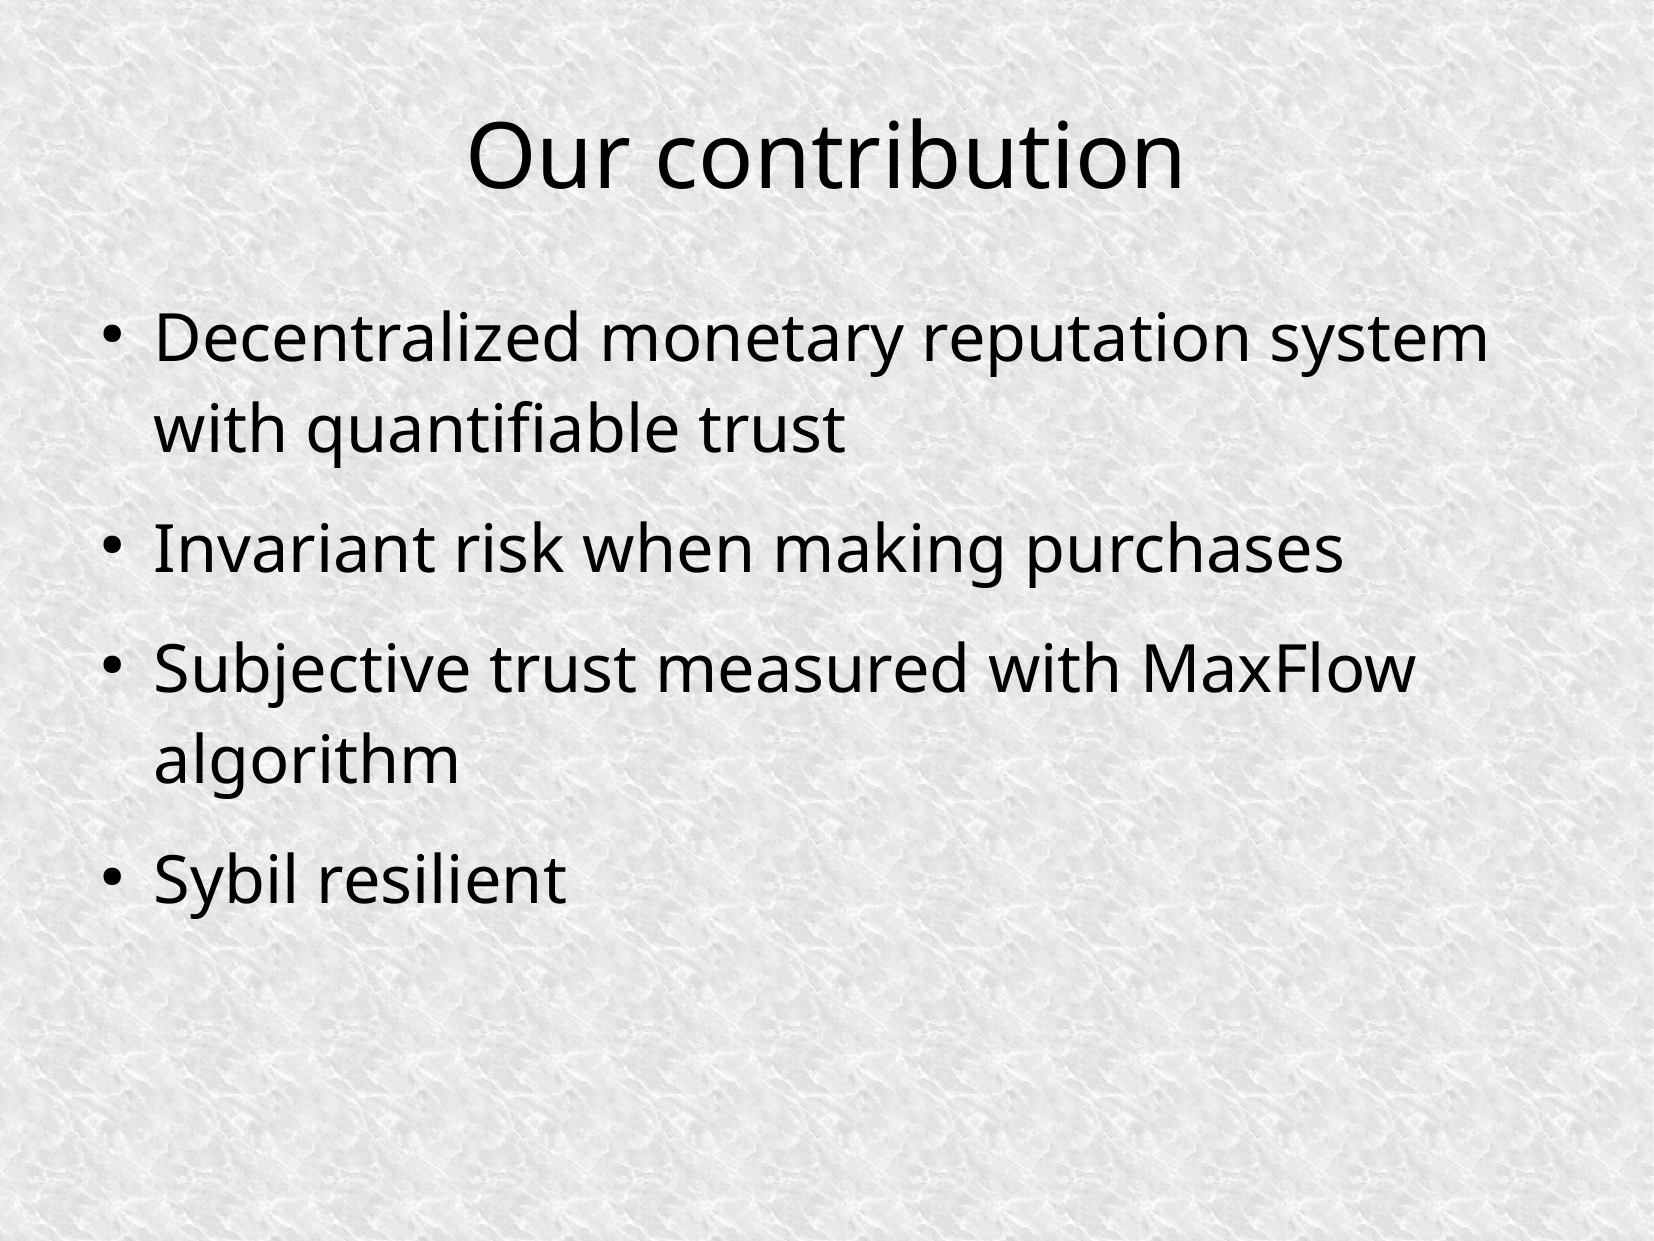

# Our contribution
Decentralized monetary reputation system with quantifiable trust
Invariant risk when making purchases
Subjective trust measured with MaxFlow algorithm
Sybil resilient